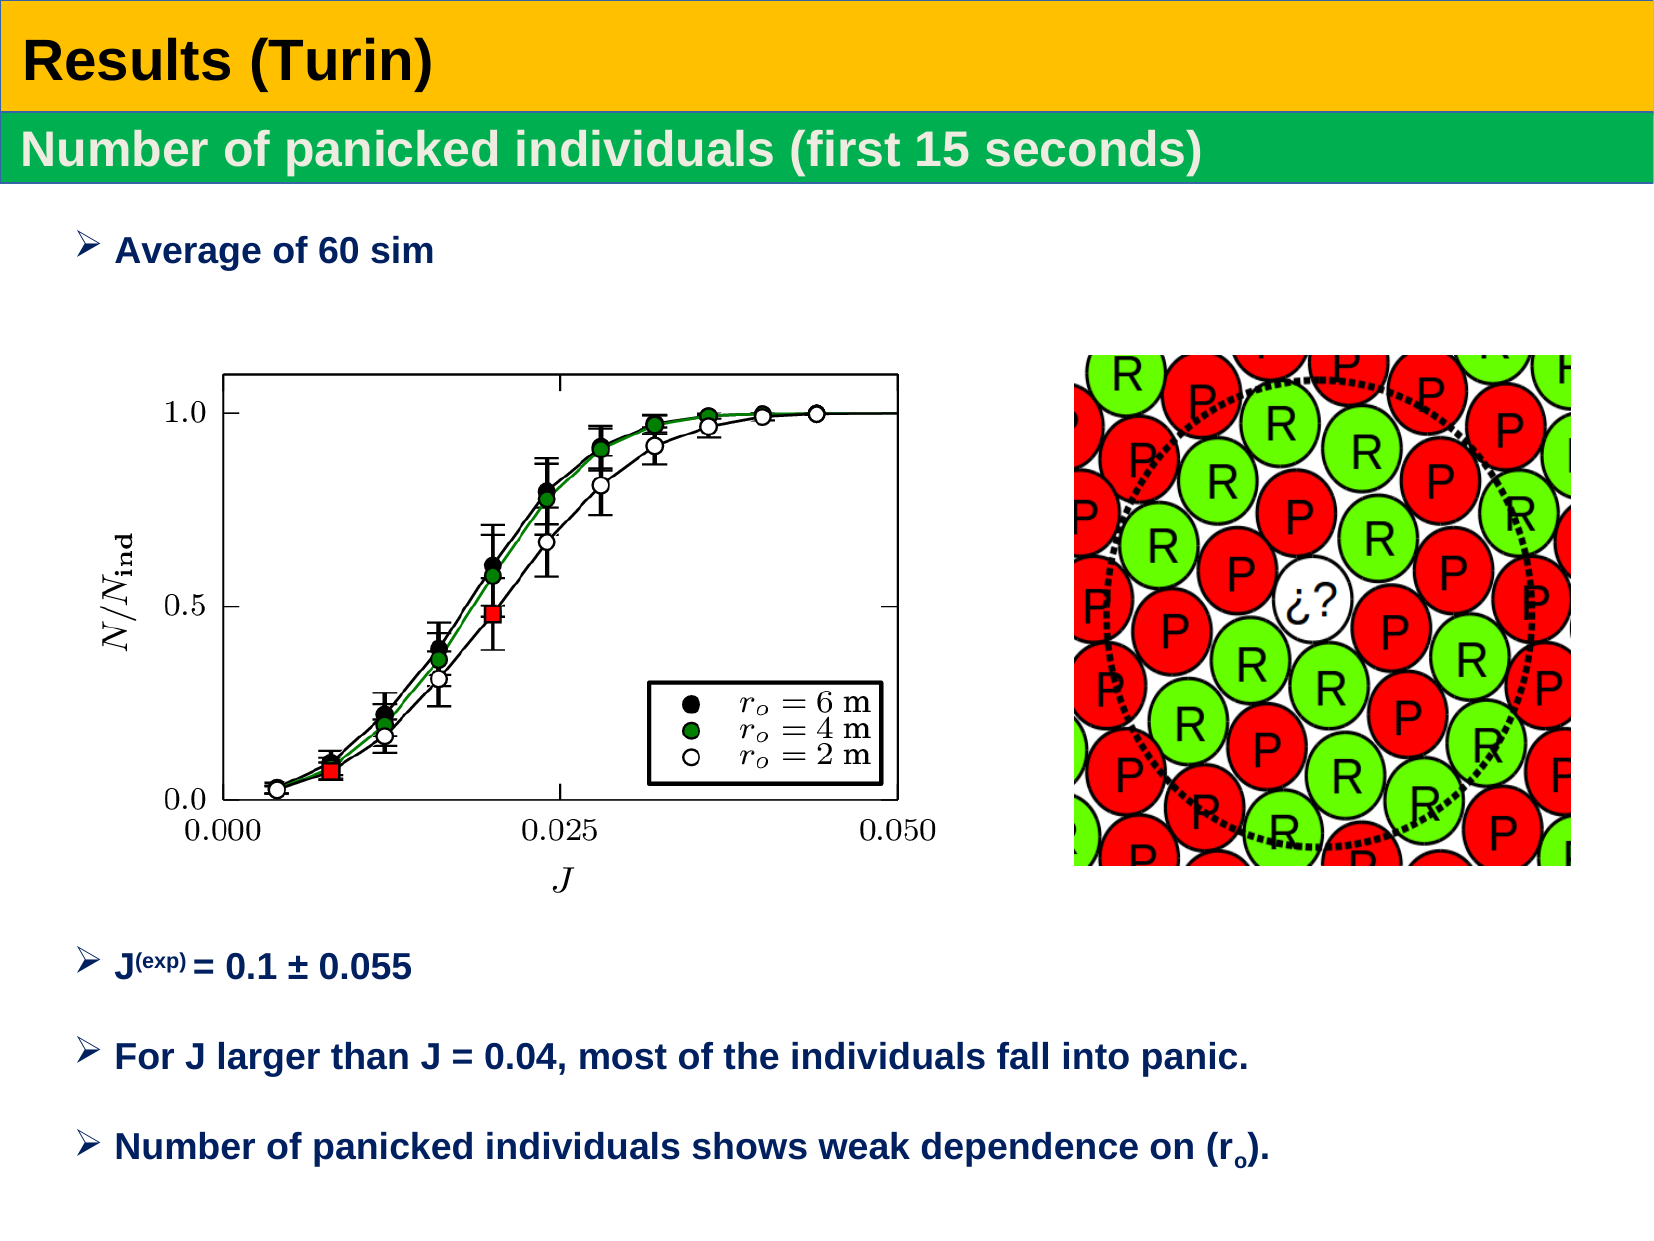

Introducción
Results (Turin)
Number of panicked individuals (first 15 seconds)
 Average of 60 sim
 J(exp) = 0.1 ± 0.055
 For J larger than J = 0.04, most of the individuals fall into panic.
 Number of panicked individuals shows weak dependence on (ro).